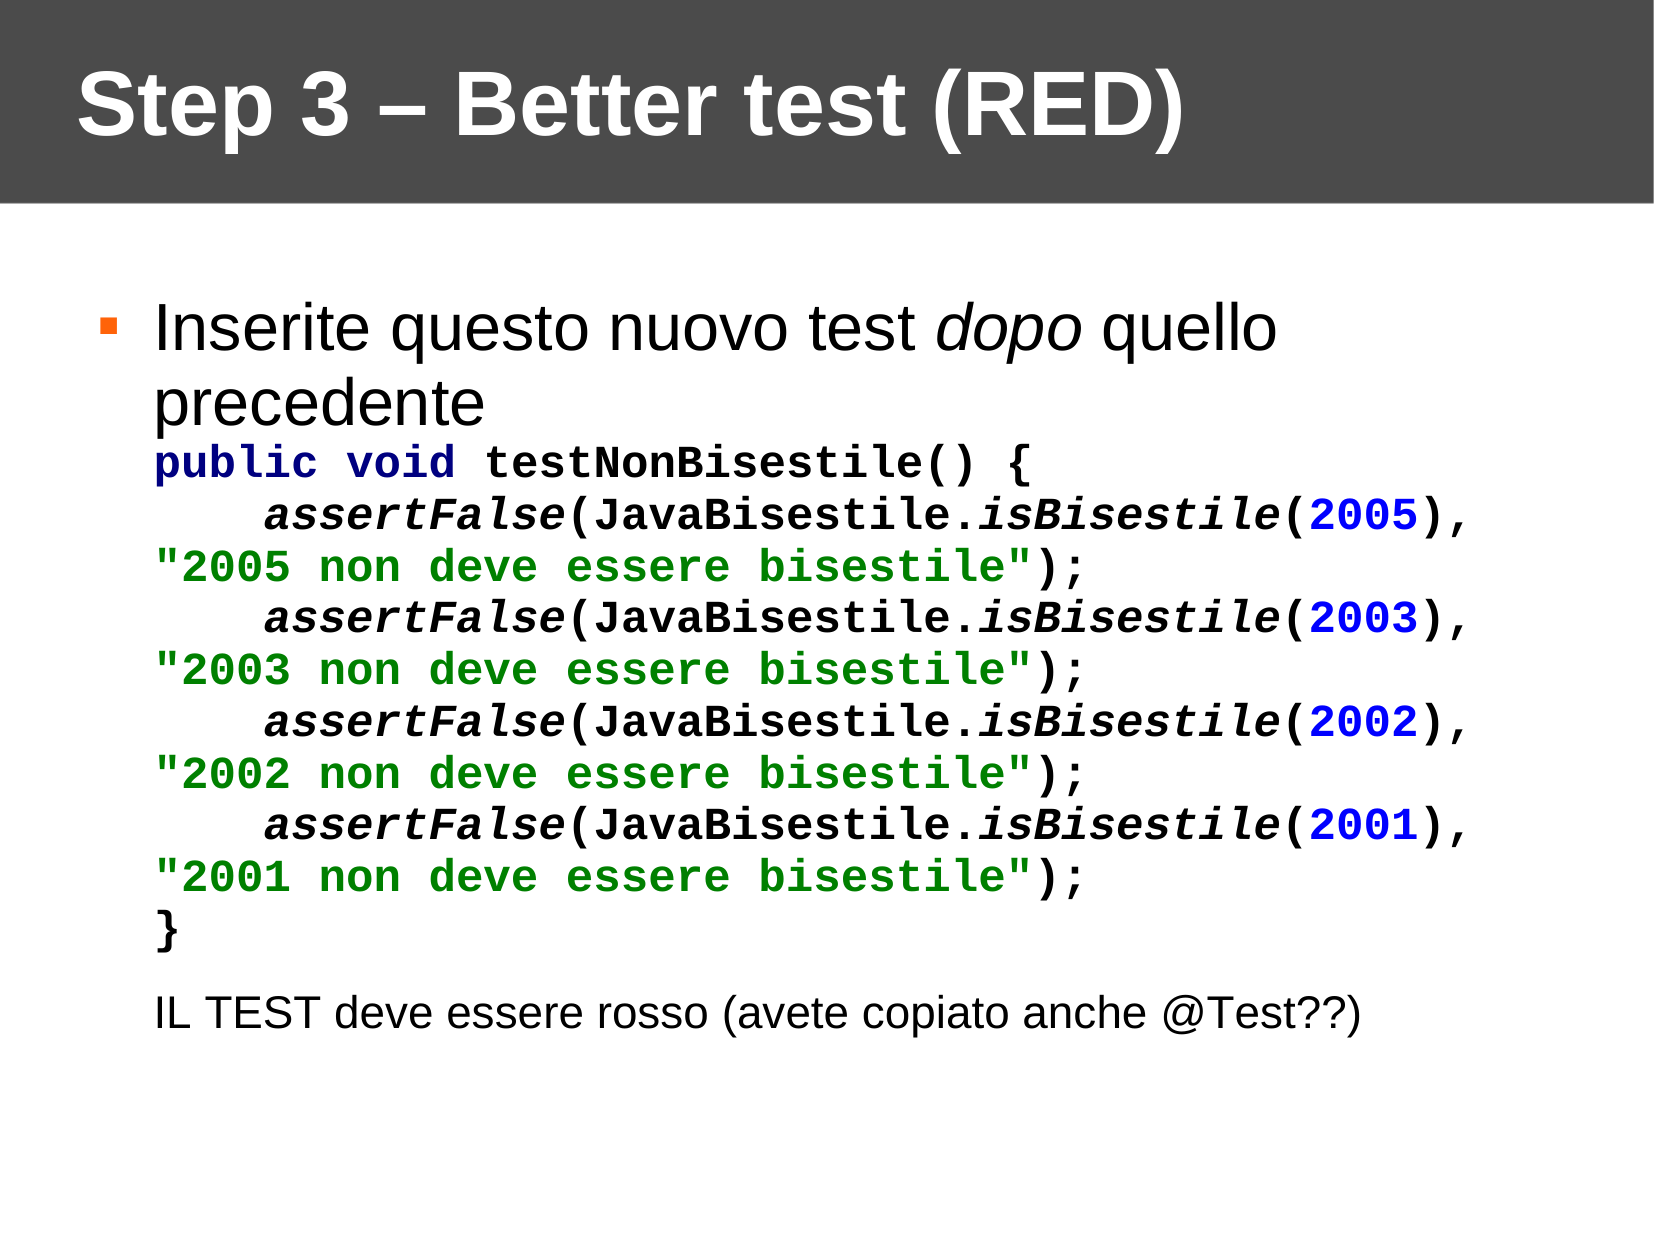

# Step 3 – Better test (RED)
Inserite questo nuovo test dopo quello precedente
public void testNonBisestile() {
 assertFalse(JavaBisestile.isBisestile(2005), "2005 non deve essere bisestile");
 assertFalse(JavaBisestile.isBisestile(2003), "2003 non deve essere bisestile");
 assertFalse(JavaBisestile.isBisestile(2002), "2002 non deve essere bisestile");
 assertFalse(JavaBisestile.isBisestile(2001), "2001 non deve essere bisestile");
}
IL TEST deve essere rosso (avete copiato anche @Test??)